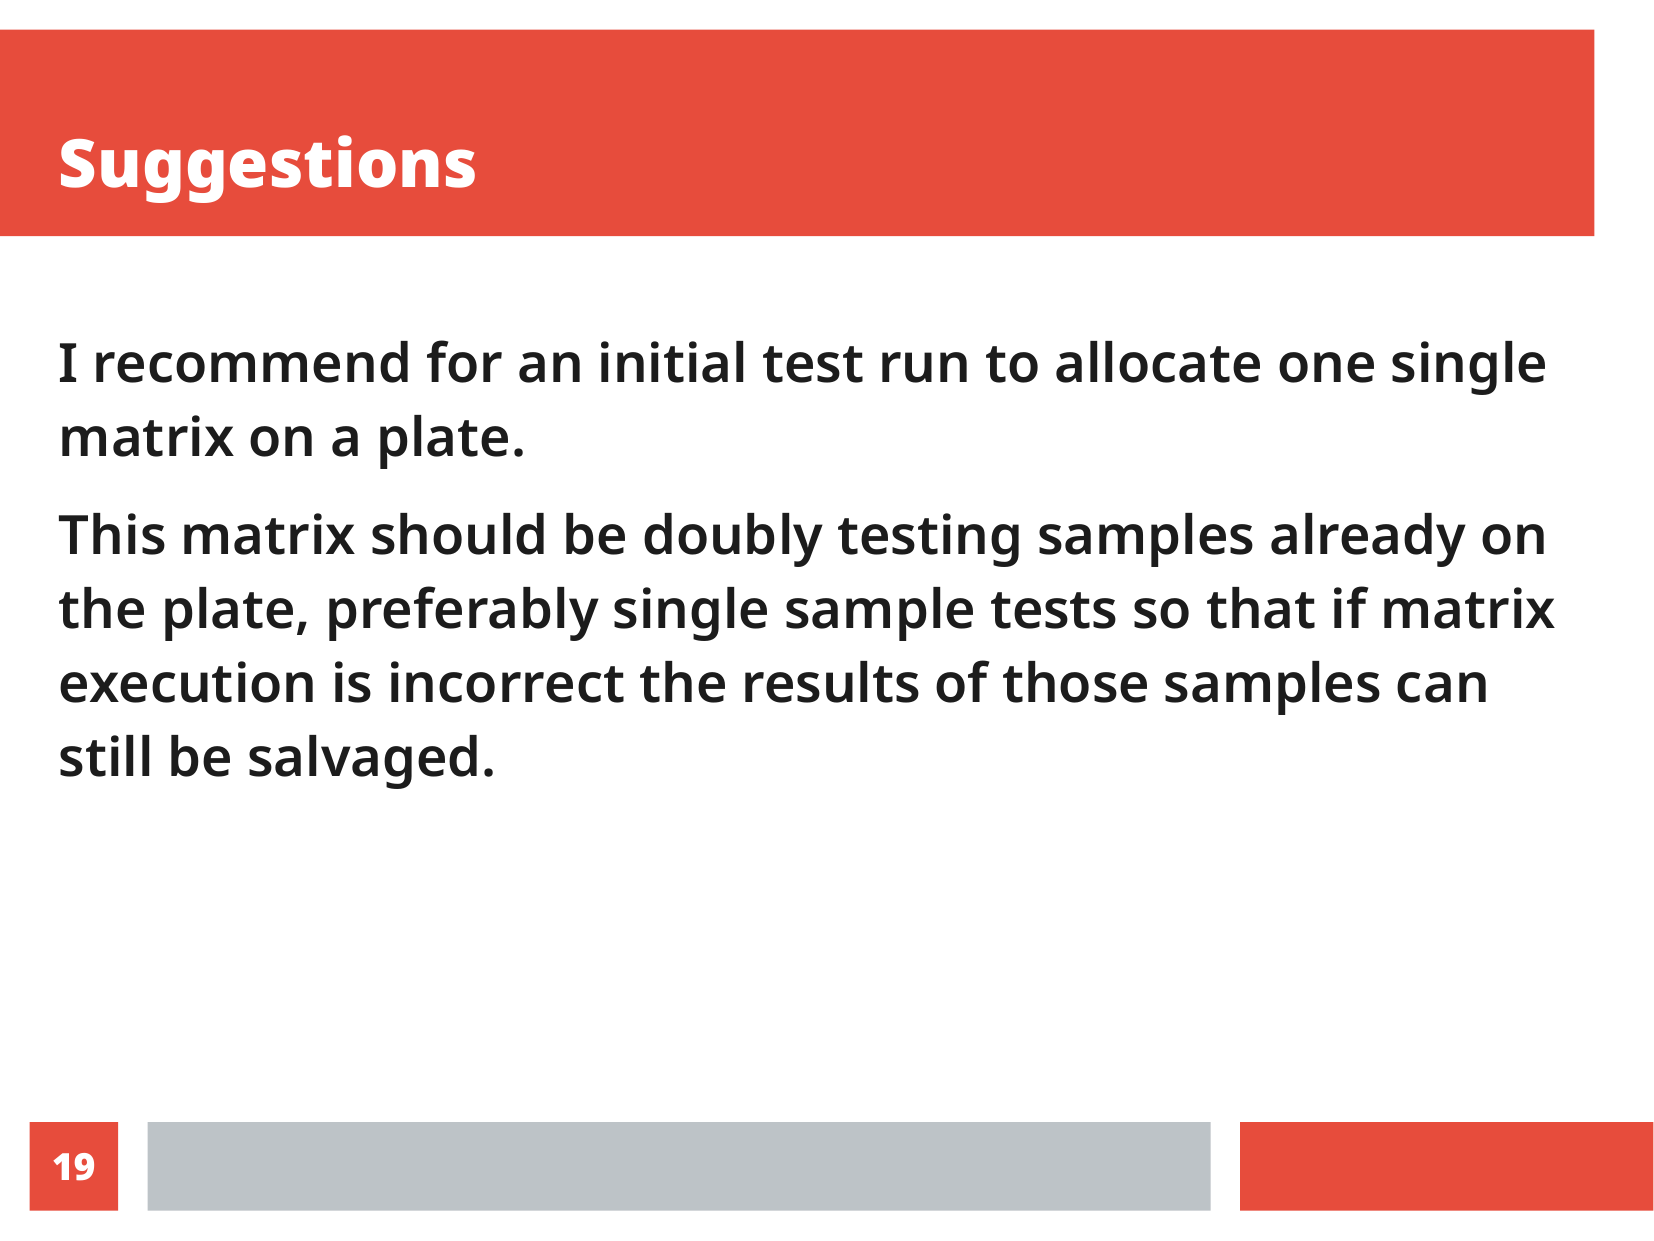

# Suggestions
I recommend for an initial test run to allocate one single matrix on a plate.
This matrix should be doubly testing samples already on the plate, preferably single sample tests so that if matrix execution is incorrect the results of those samples can still be salvaged.
19